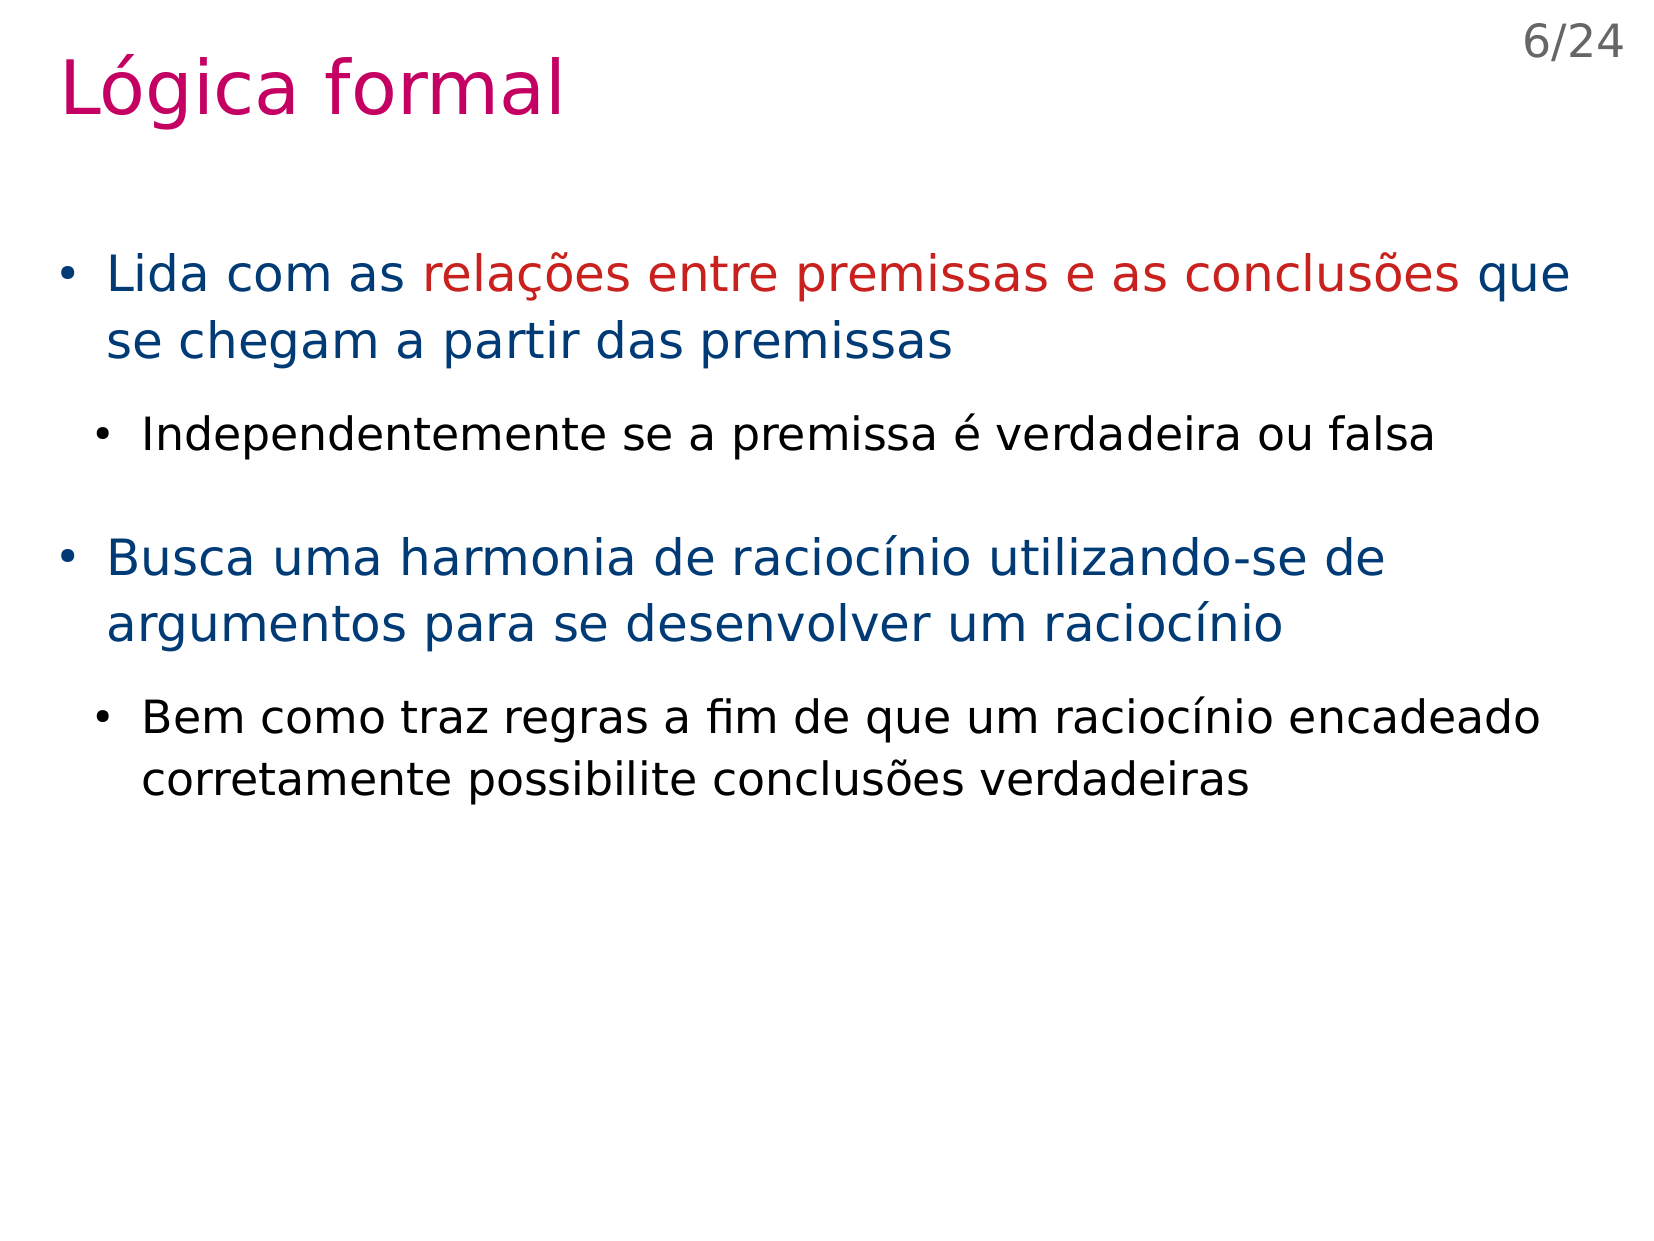

6
# Lógica formal
Lida com as relações entre premissas e as conclusões que se chegam a partir das premissas
Independentemente se a premissa é verdadeira ou falsa
Busca uma harmonia de raciocínio utilizando-se de argumentos para se desenvolver um raciocínio
Bem como traz regras a fim de que um raciocínio encadeado corretamente possibilite conclusões verdadeiras